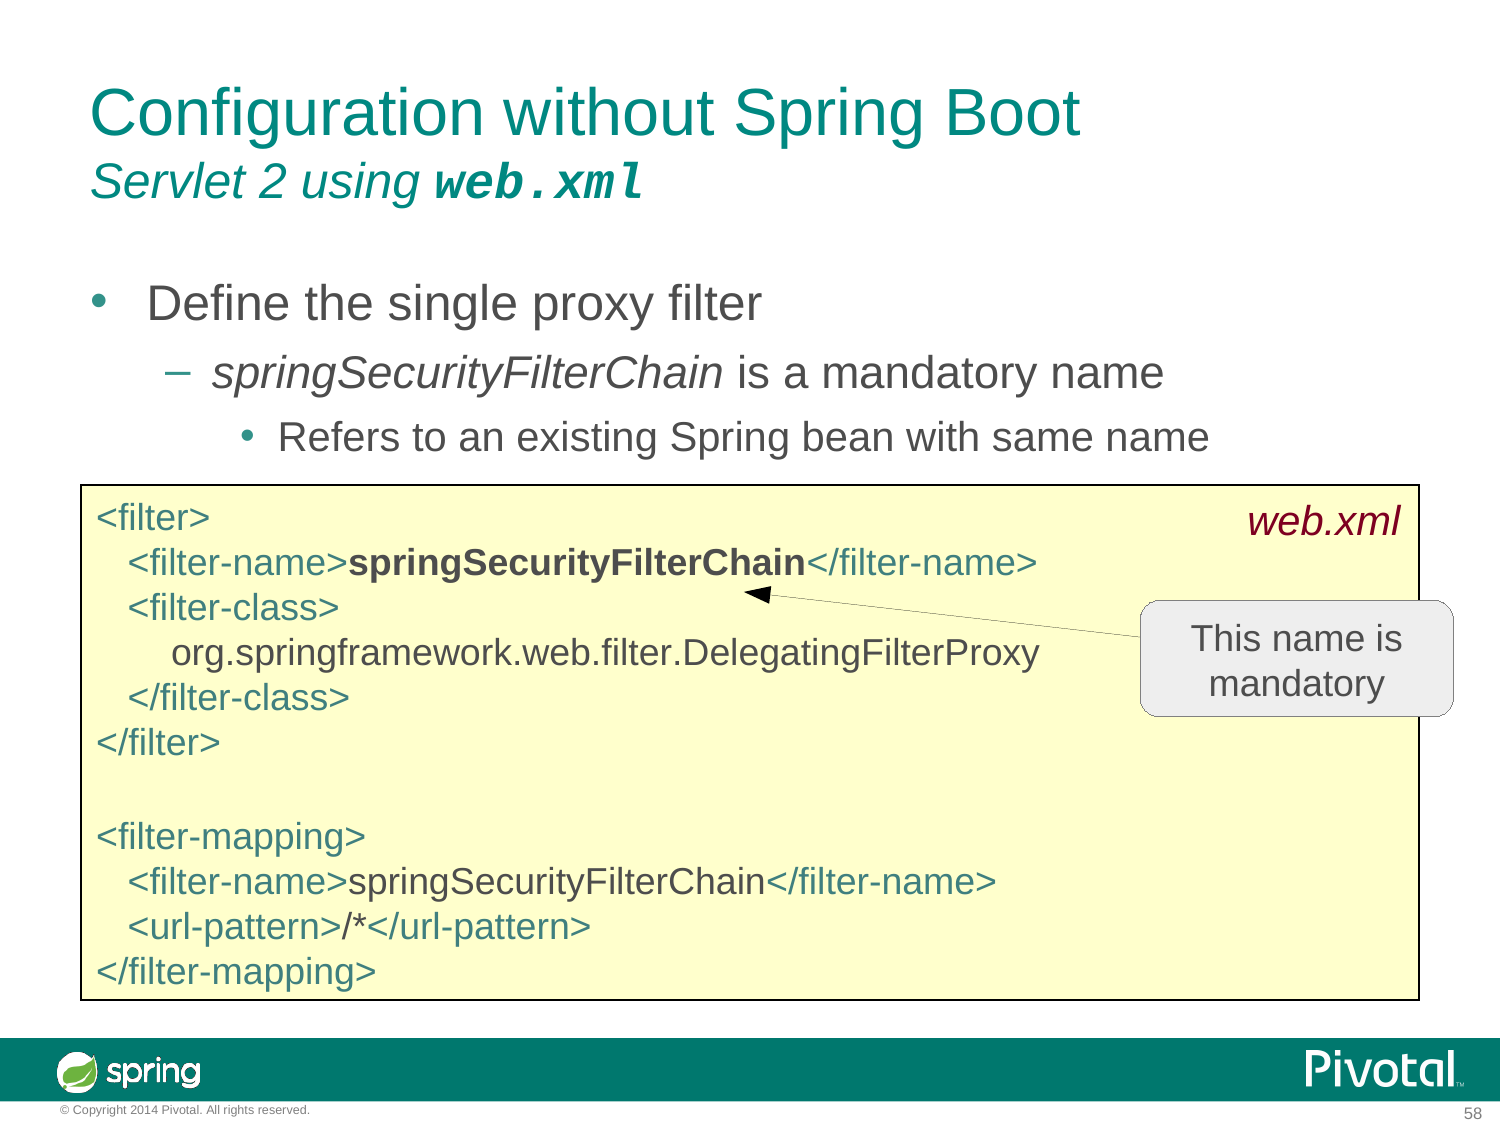

# Configuration without Spring Boot Servlet 2 using web.xml
Define the single proxy filter
springSecurityFilterChain is a mandatory name
Refers to an existing Spring bean with same name
<filter>
 <filter-name>springSecurityFilterChain</filter-name>
 <filter-class>
	org.springframework.web.filter.DelegatingFilterProxy
 </filter-class>
</filter>
<filter-mapping>
 <filter-name>springSecurityFilterChain</filter-name>
 <url-pattern>/*</url-pattern>
</filter-mapping>
web.xml
This name is mandatory